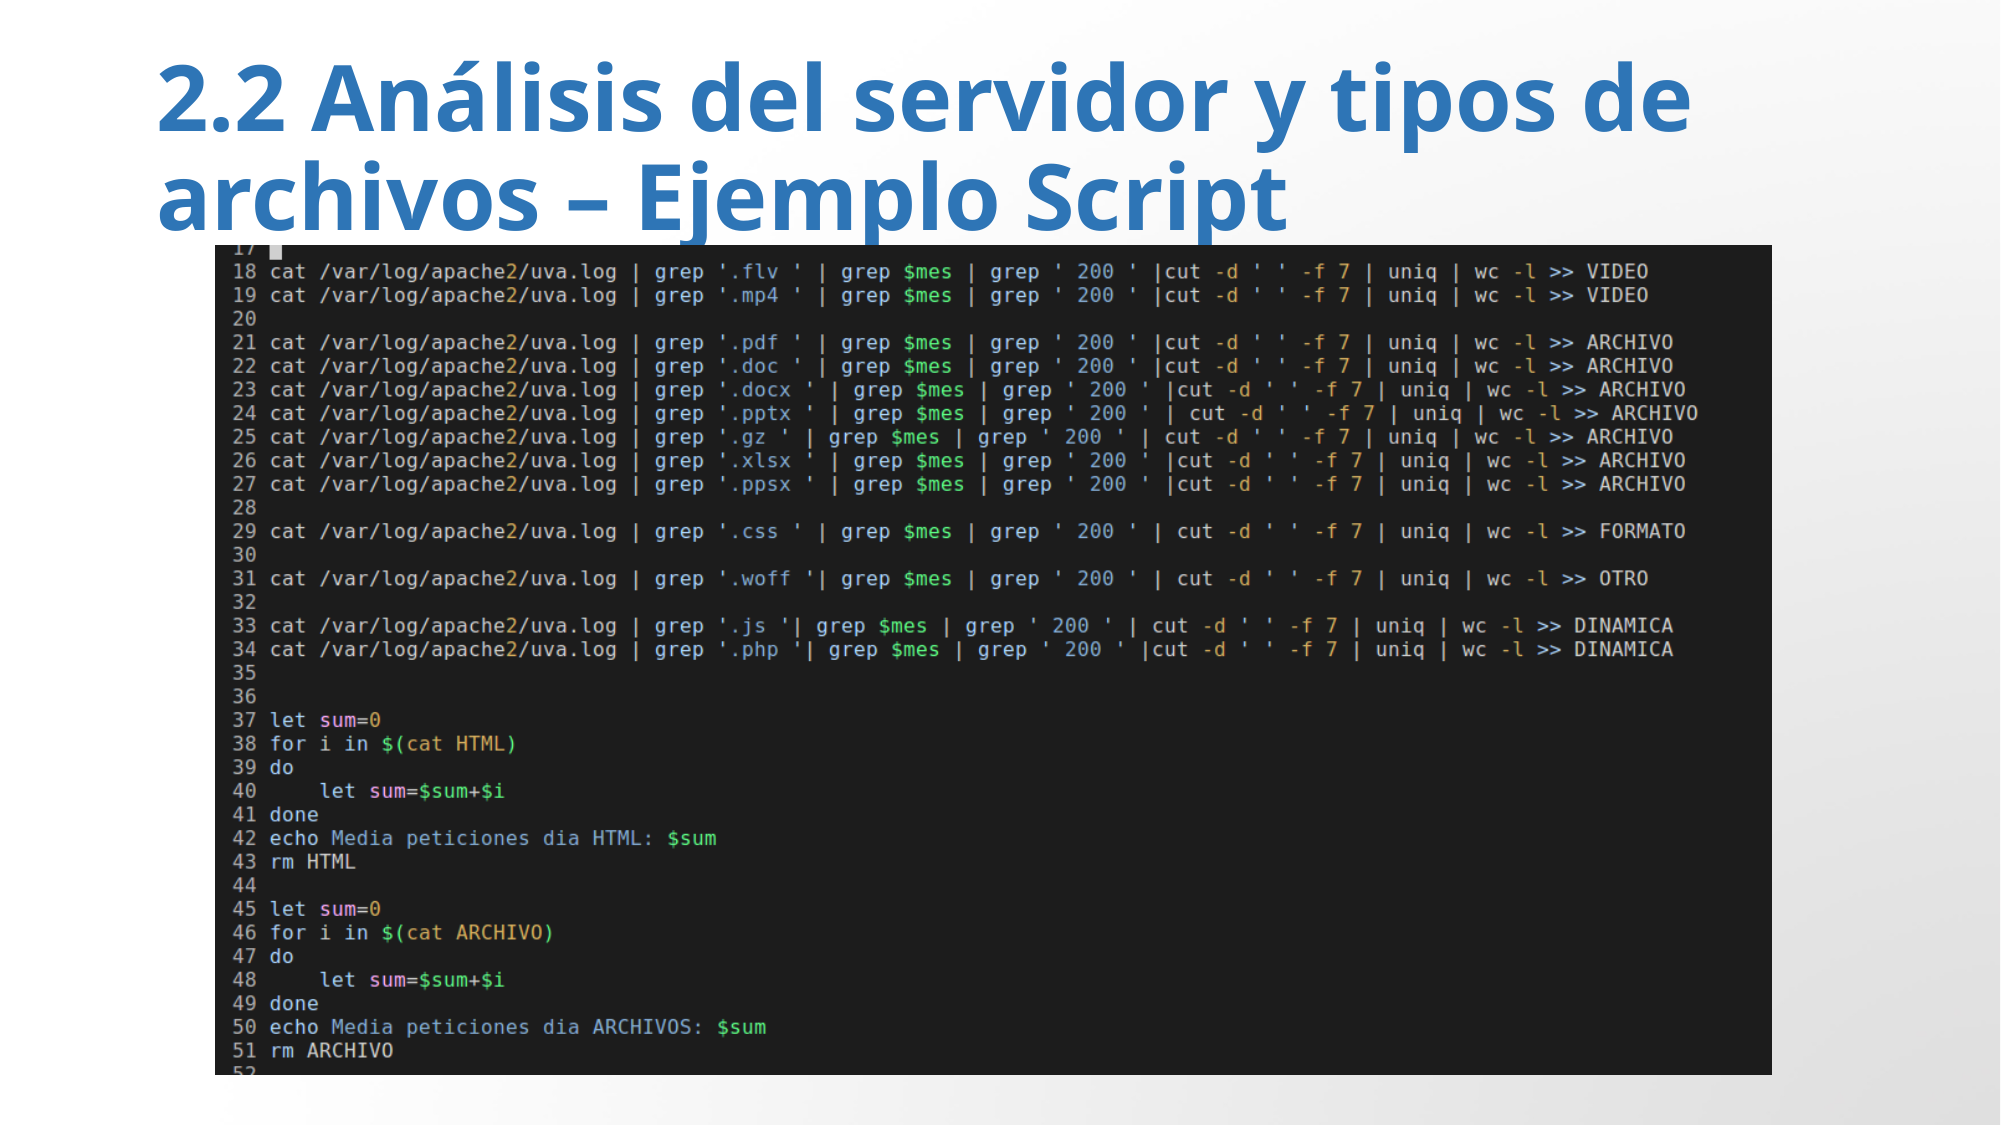

2.2 Análisis del servidor y tipos de archivos – Ejemplo Script